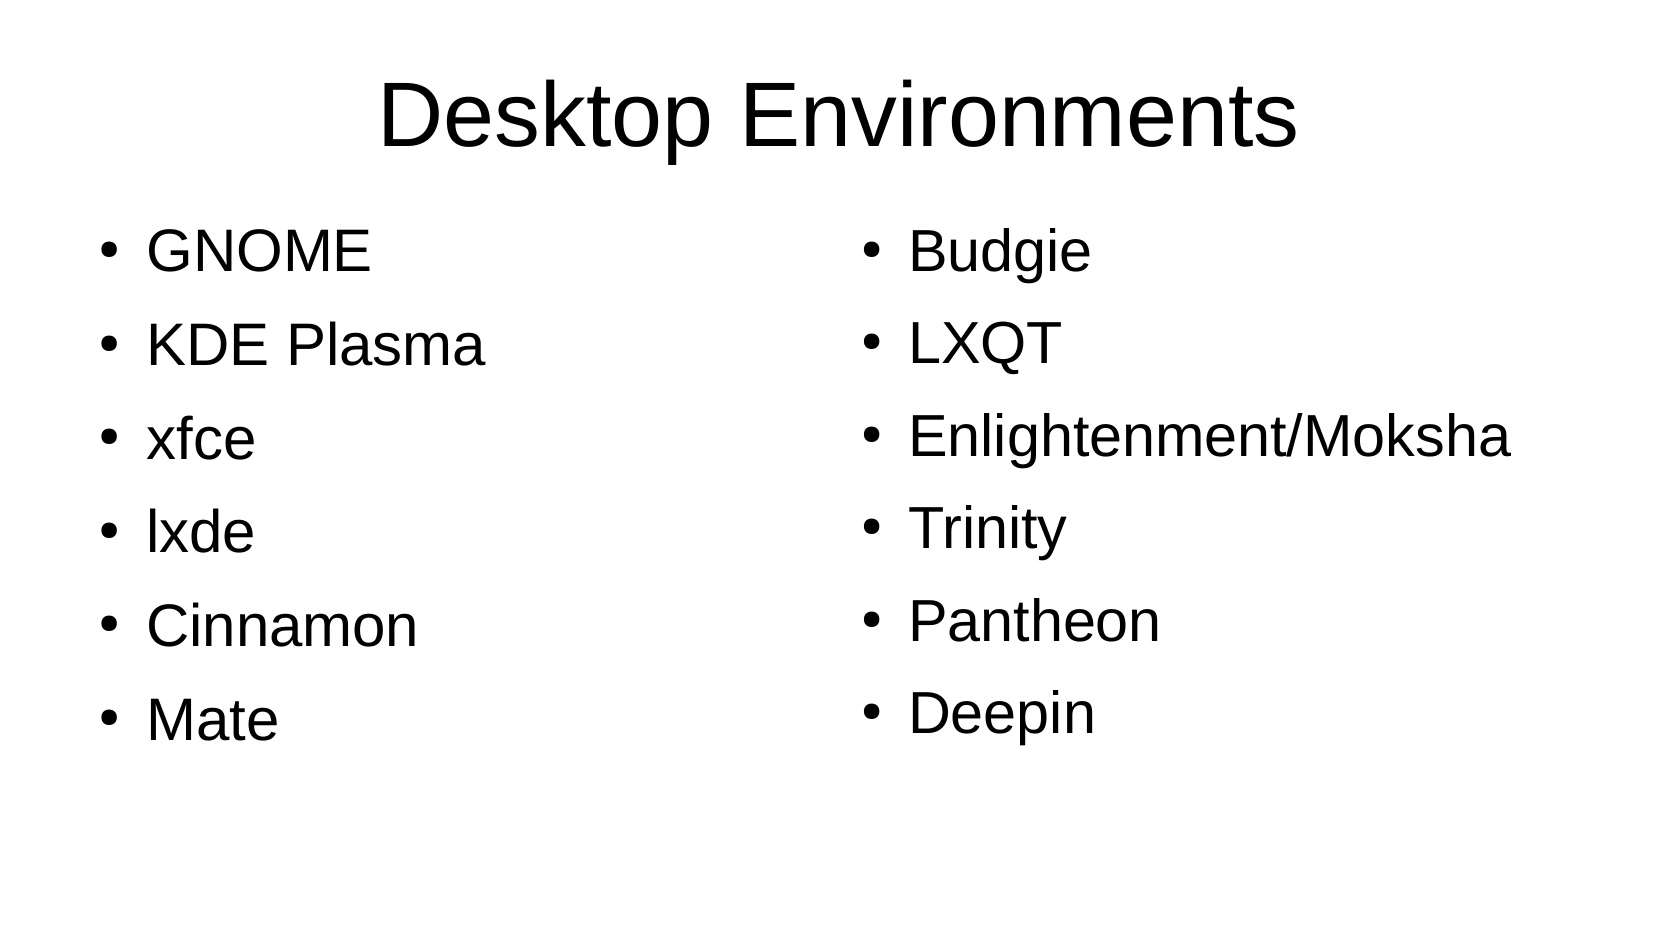

# Desktop Environments
GNOME
KDE Plasma
xfce
lxde
Cinnamon
Mate
Budgie
LXQT
Enlightenment/Moksha
Trinity
Pantheon
Deepin